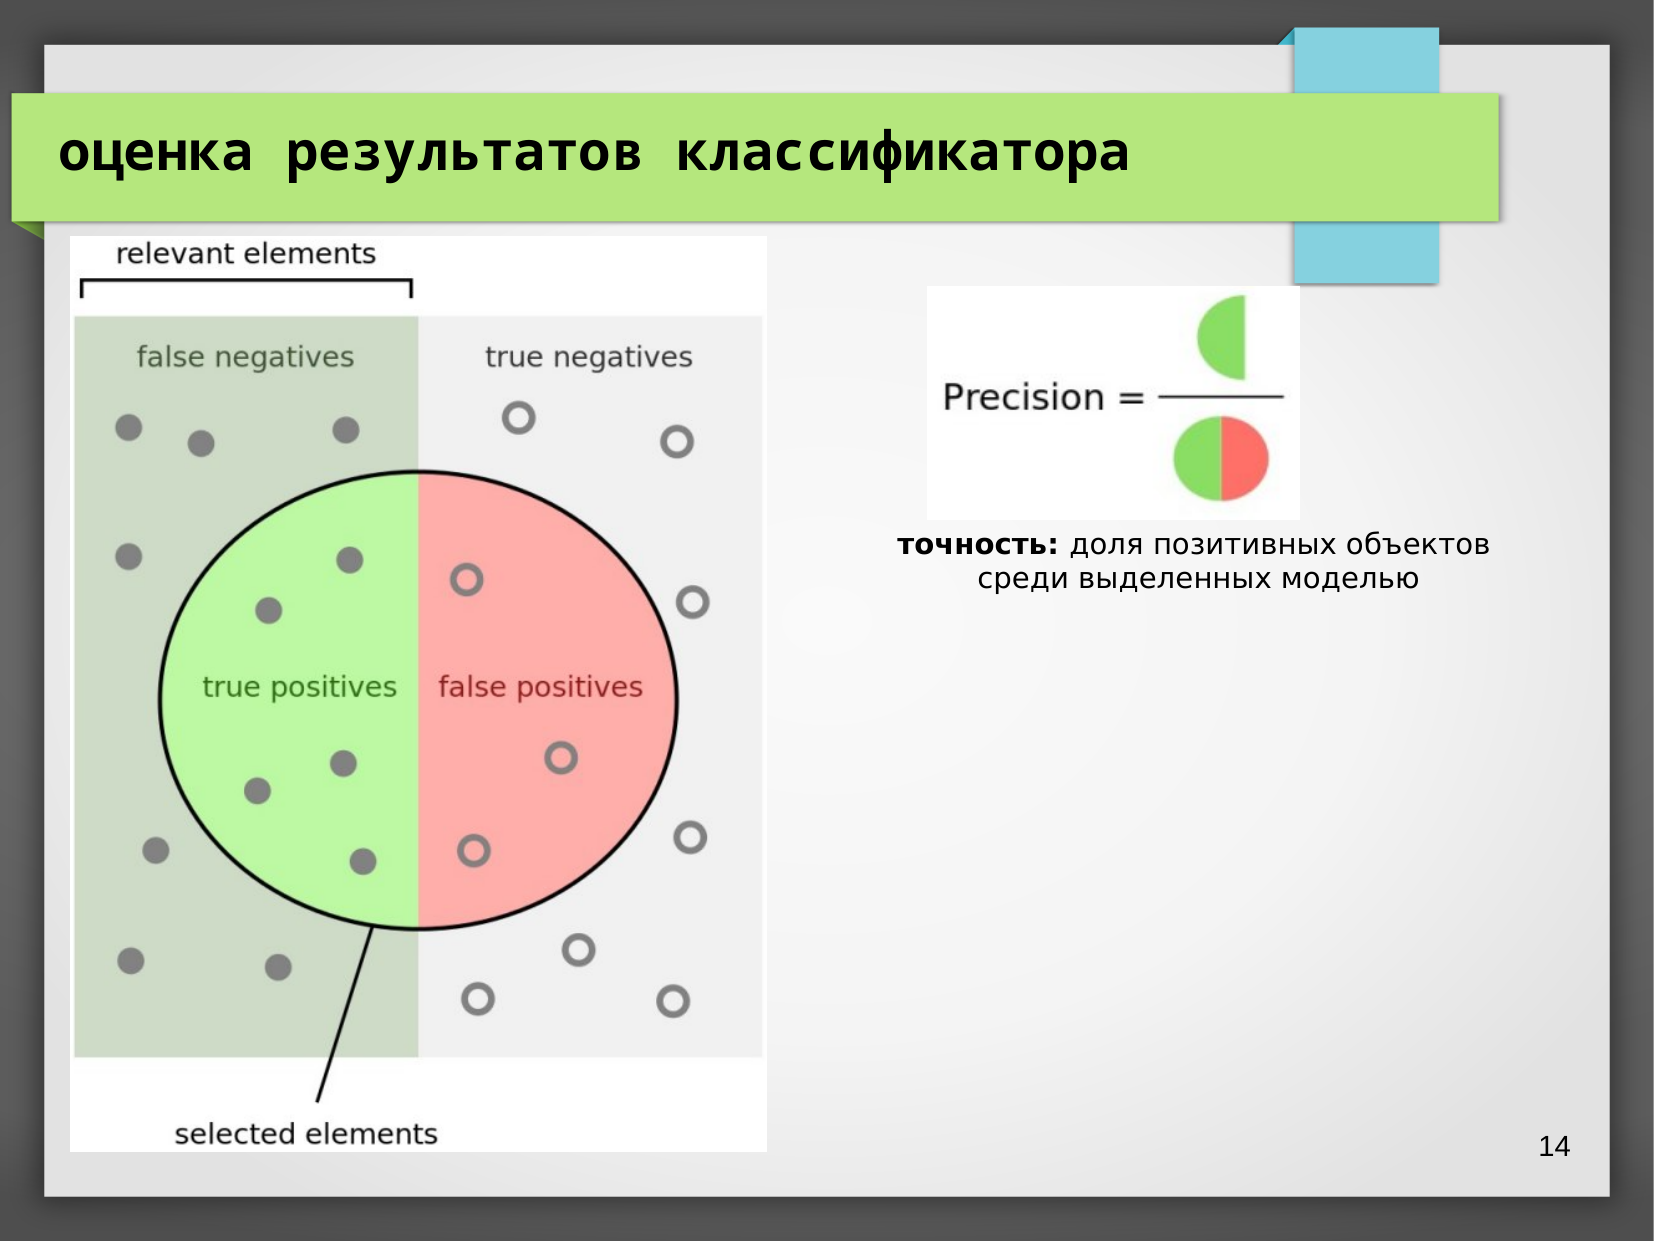

# оценка результатов классификатора
точность: доля позитивных объектов
среди выделенных моделью
14